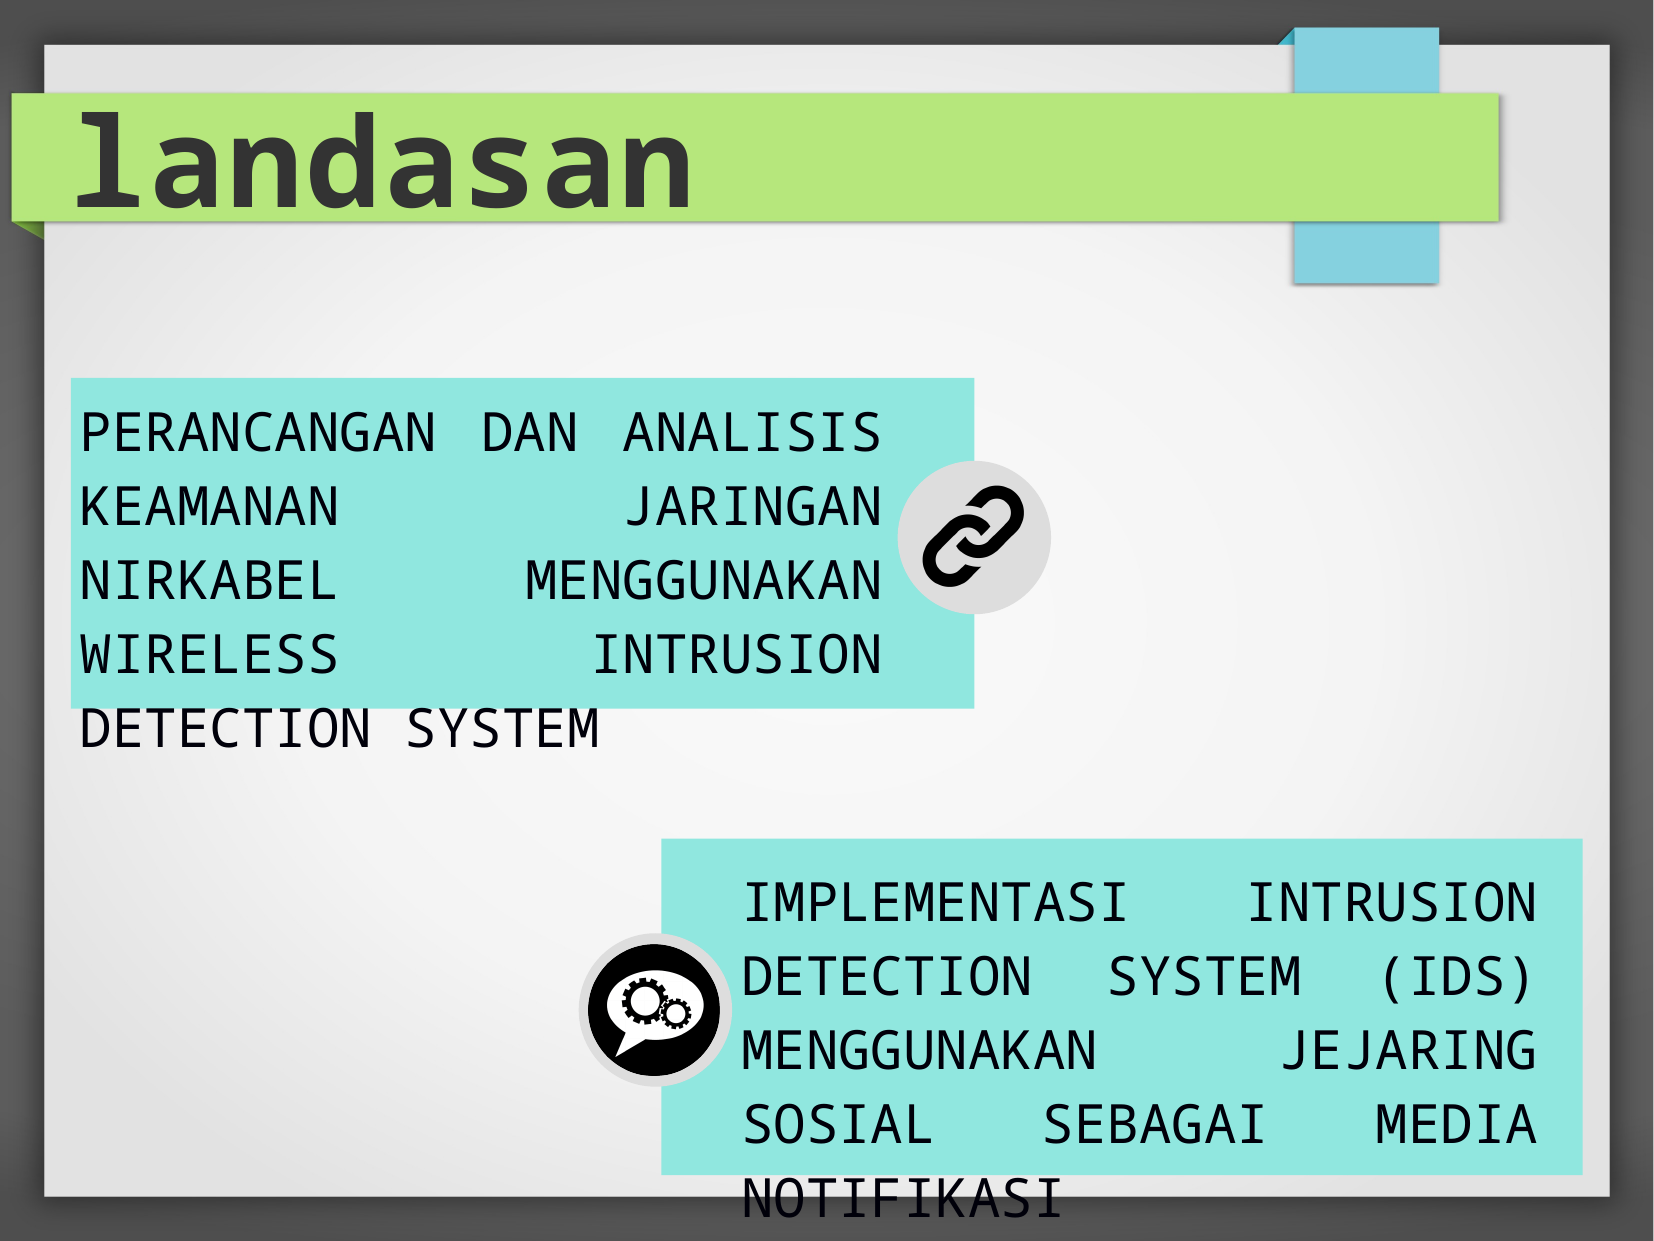

# landasan
PERANCANGAN DAN ANALISIS KEAMANAN JARINGAN NIRKABEL MENGGUNAKAN WIRELESS INTRUSION DETECTION SYSTEM
IMPLEMENTASI INTRUSION DETECTION SYSTEM (IDS) MENGGUNAKAN JEJARING SOSIAL SEBAGAI MEDIA NOTIFIKASI